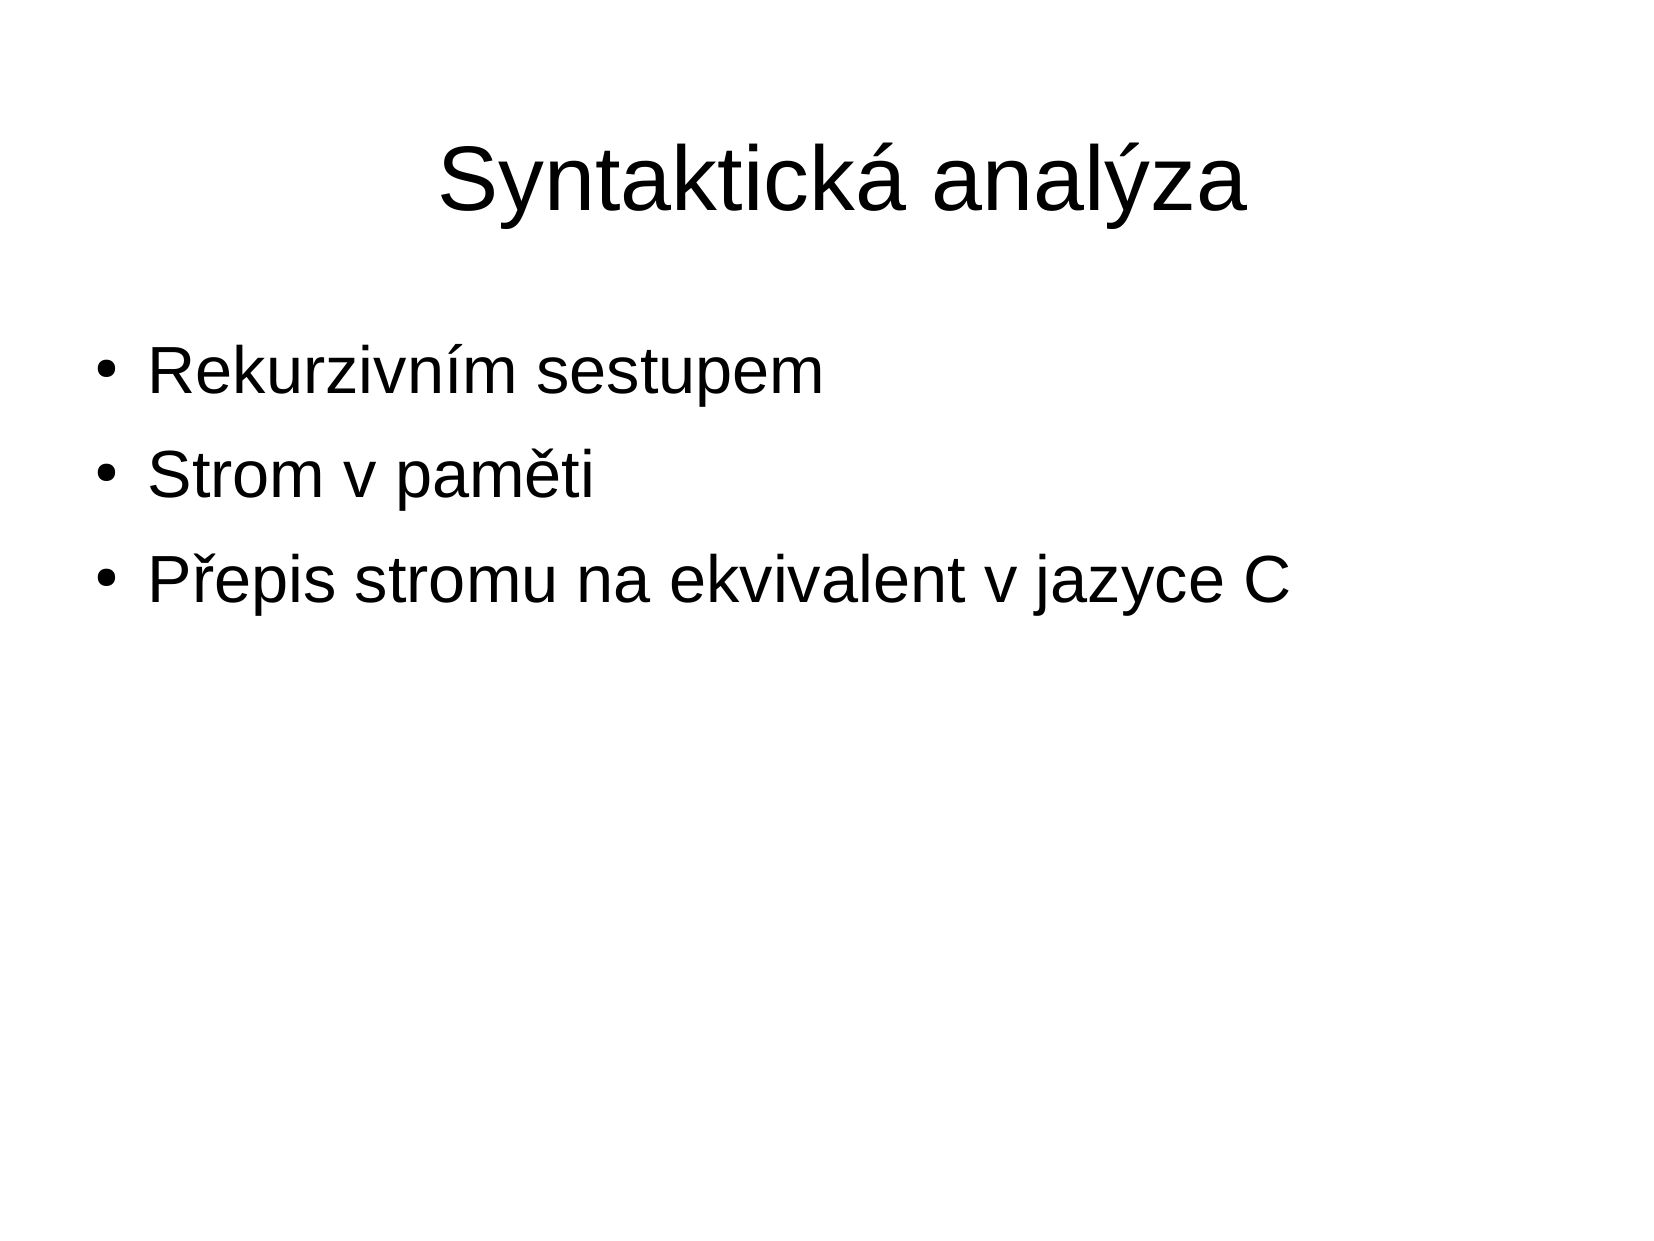

# Syntaktická analýza
Rekurzivním sestupem
Strom v paměti
Přepis stromu na ekvivalent v jazyce C